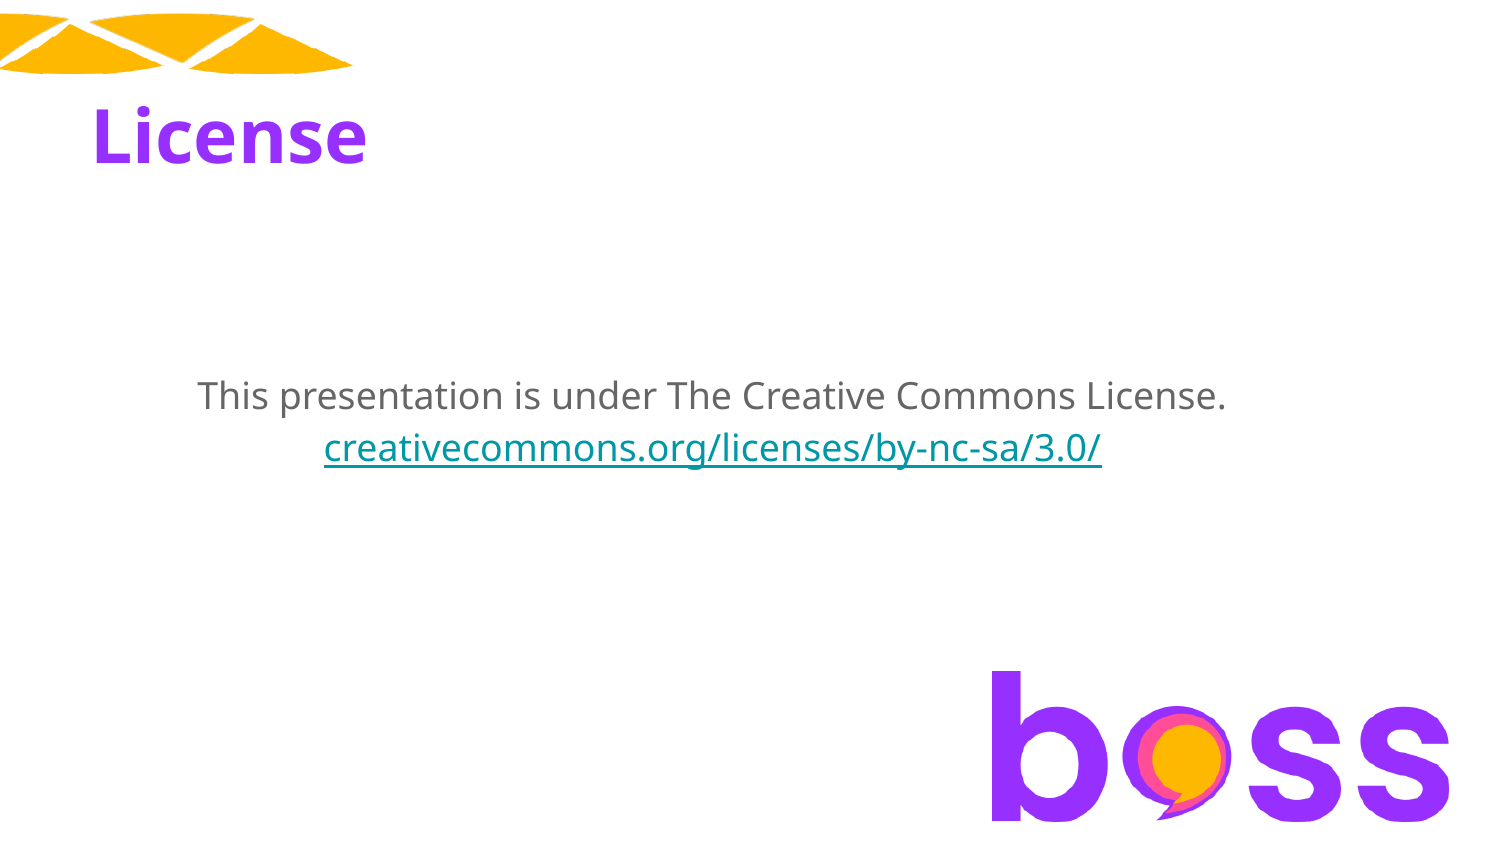

# License
This presentation is under The Creative Commons License. creativecommons.org/licenses/by-nc-sa/3.0/